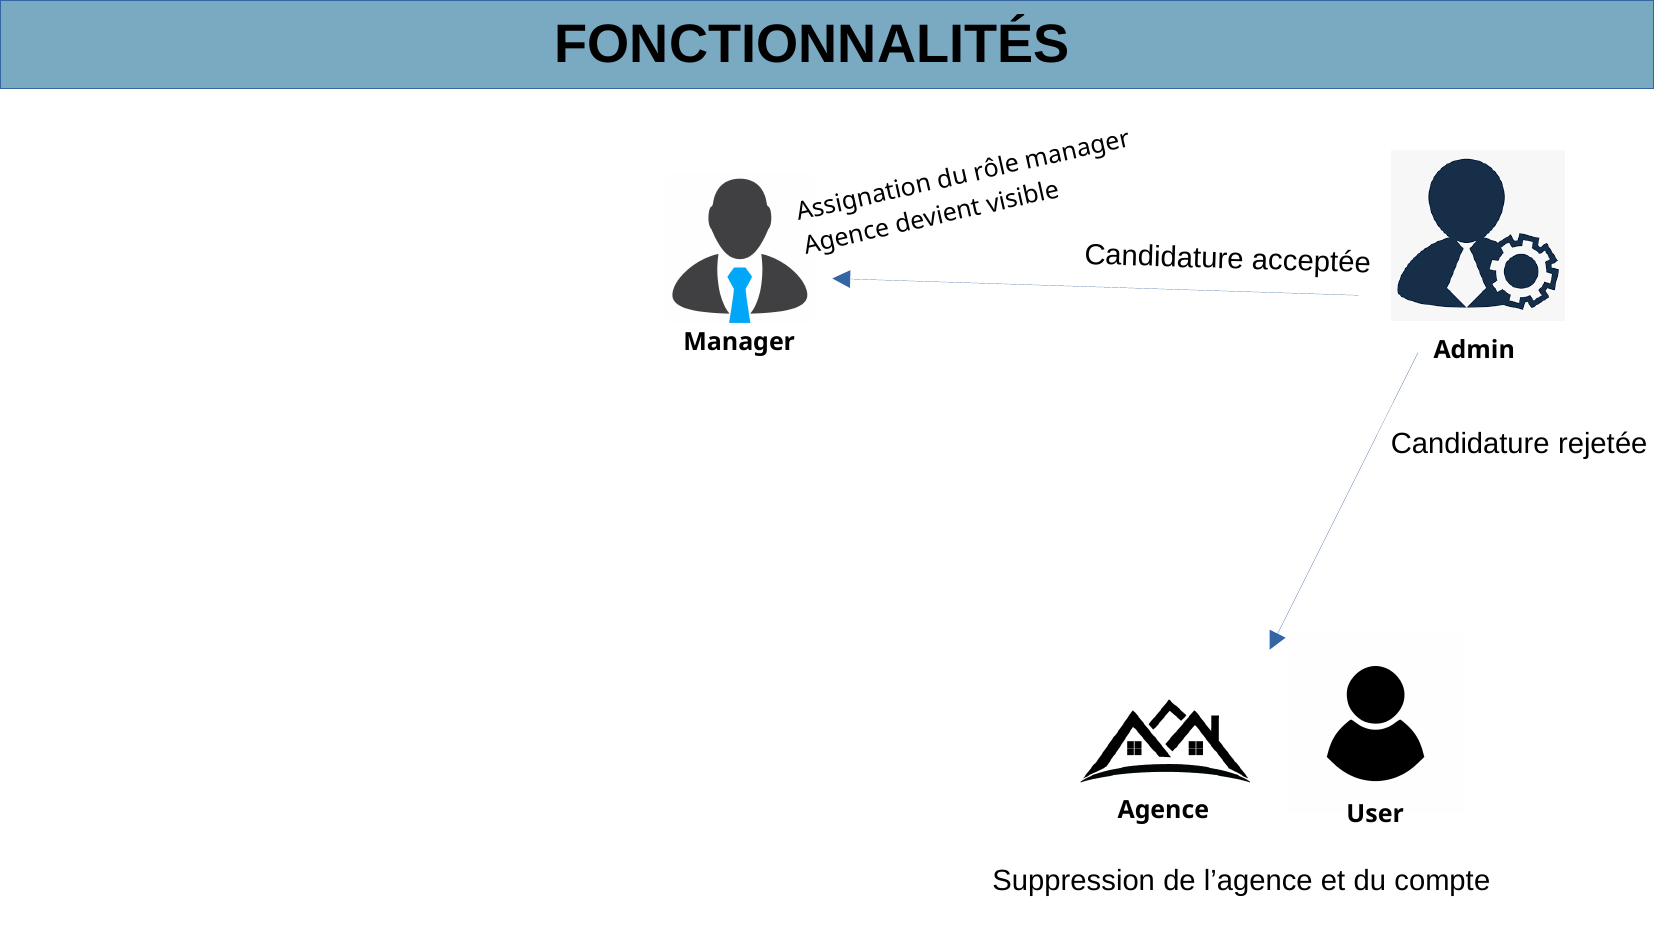

FONCTIONNALITÉS
Assignation du rôle manager
Agence devient visible
Candidature acceptée
Manager
Admin
Candidature rejetée
Agence
User
Suppression de l’agence et du compte